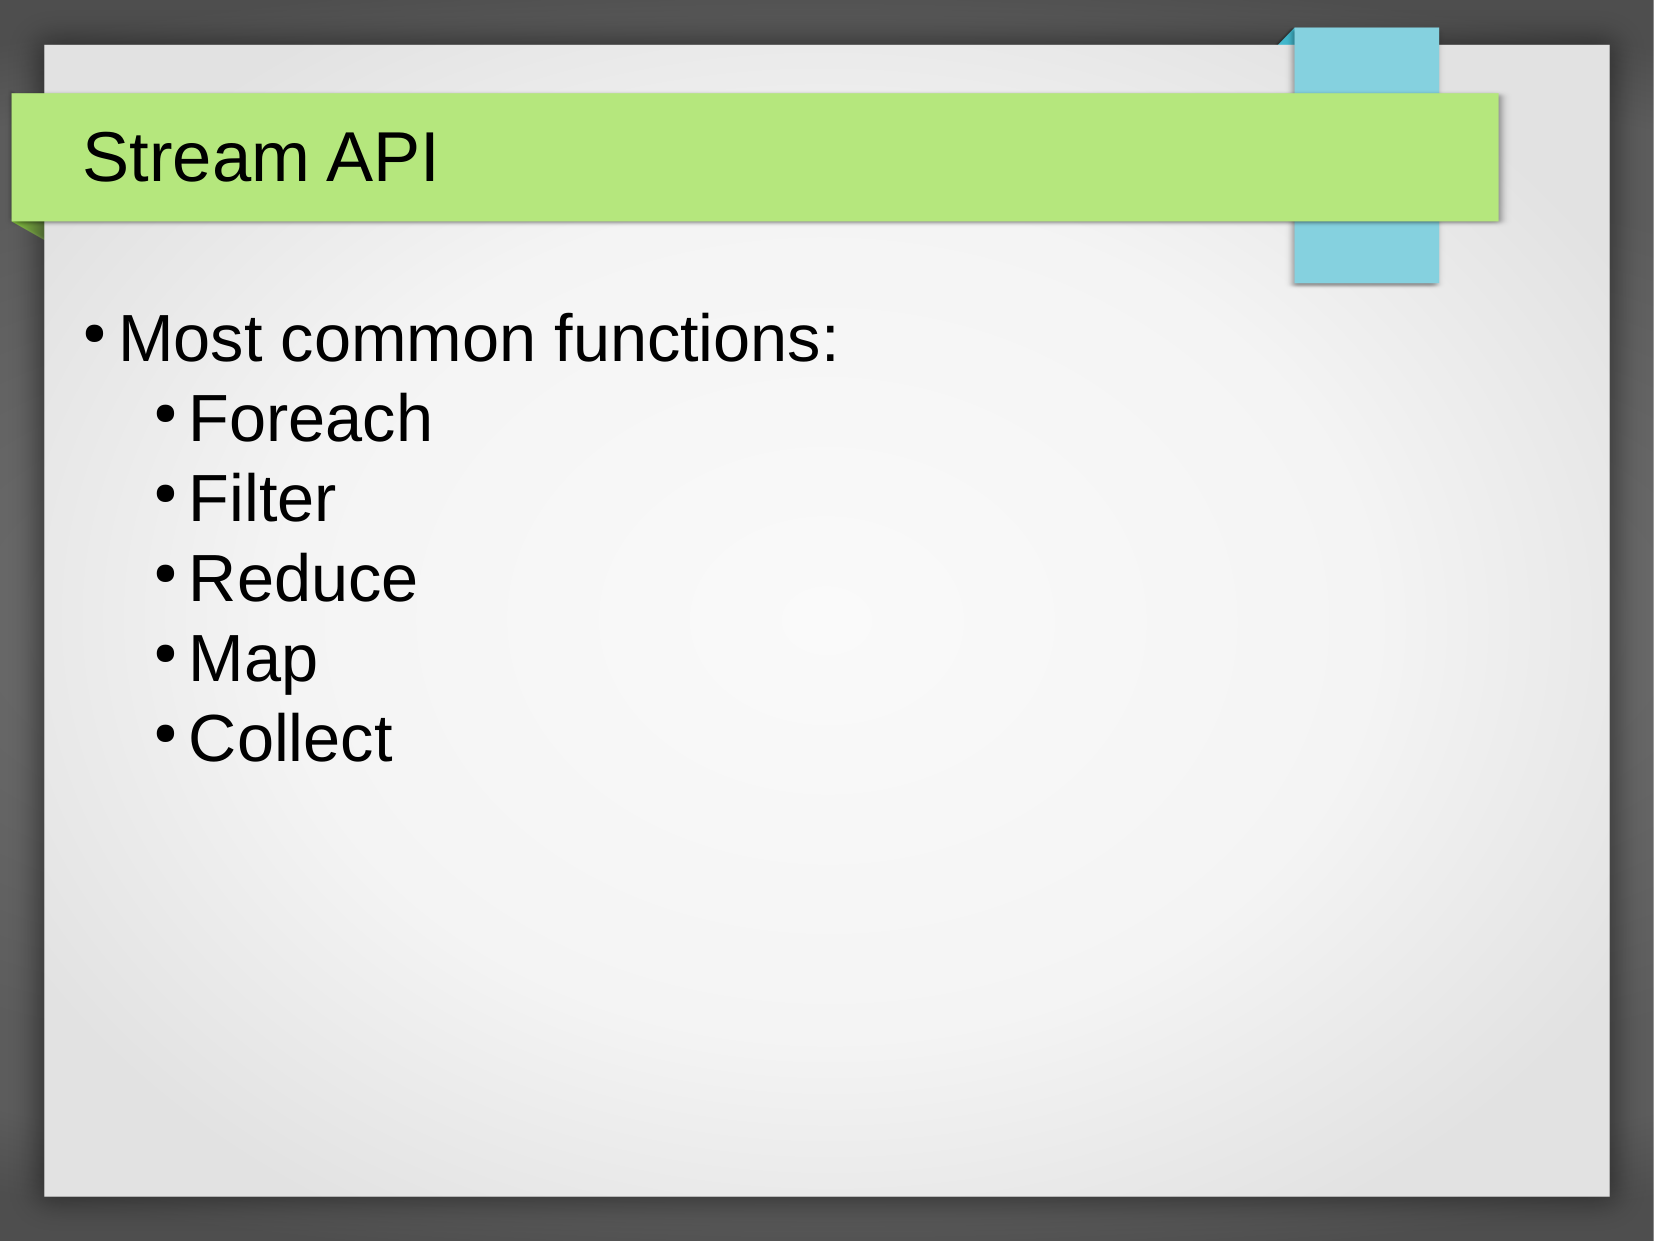

Stream API
Most common functions:
Foreach
Filter
Reduce
Map
Collect